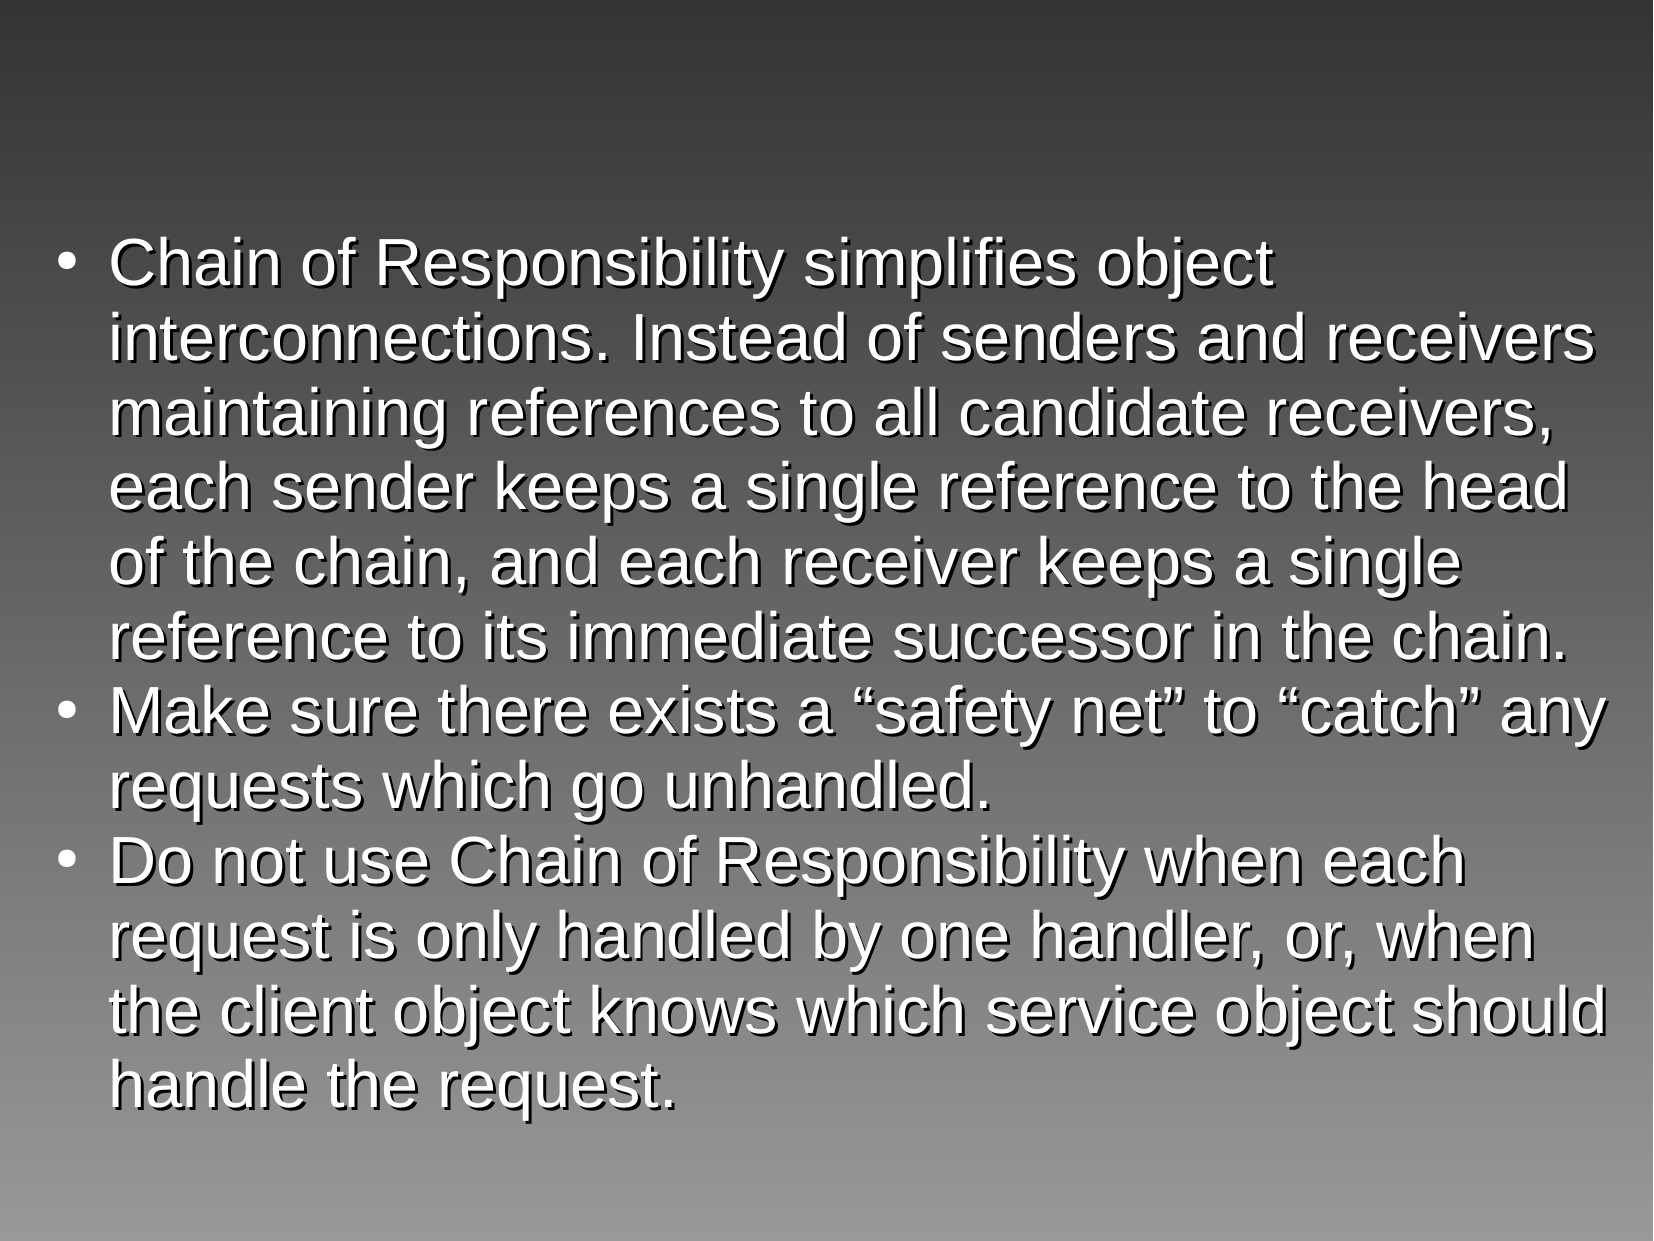

#
Chain of Responsibility simplifies object interconnections. Instead of senders and receivers maintaining references to all candidate receivers, each sender keeps a single reference to the head of the chain, and each receiver keeps a single reference to its immediate successor in the chain.
Make sure there exists a “safety net” to “catch” any requests which go unhandled.
Do not use Chain of Responsibility when each request is only handled by one handler, or, when the client object knows which service object should handle the request.